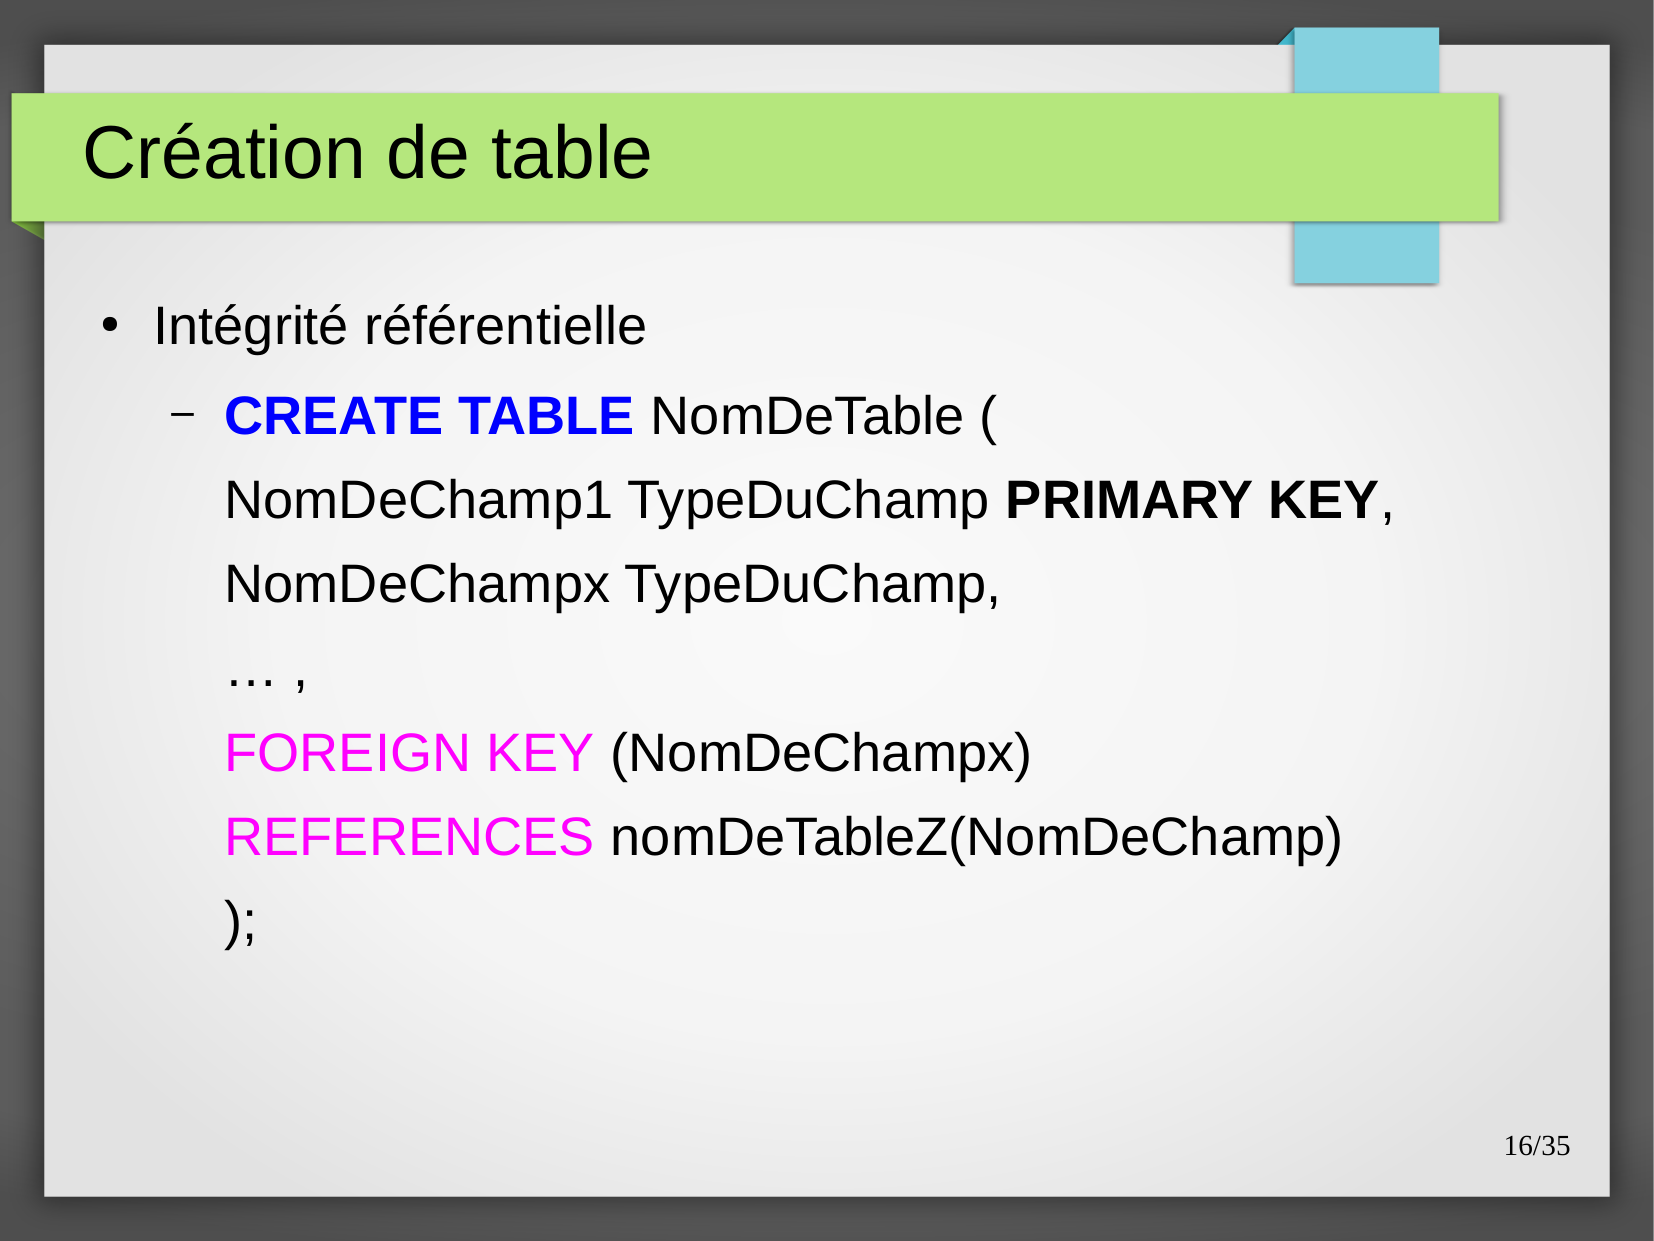

# Création de table
Intégrité référentielle
CREATE TABLE NomDeTable (
NomDeChamp1 TypeDuChamp PRIMARY KEY,
NomDeChampx TypeDuChamp,
… ,
FOREIGN KEY (NomDeChampx)
REFERENCES nomDeTableZ(NomDeChamp)
);
16